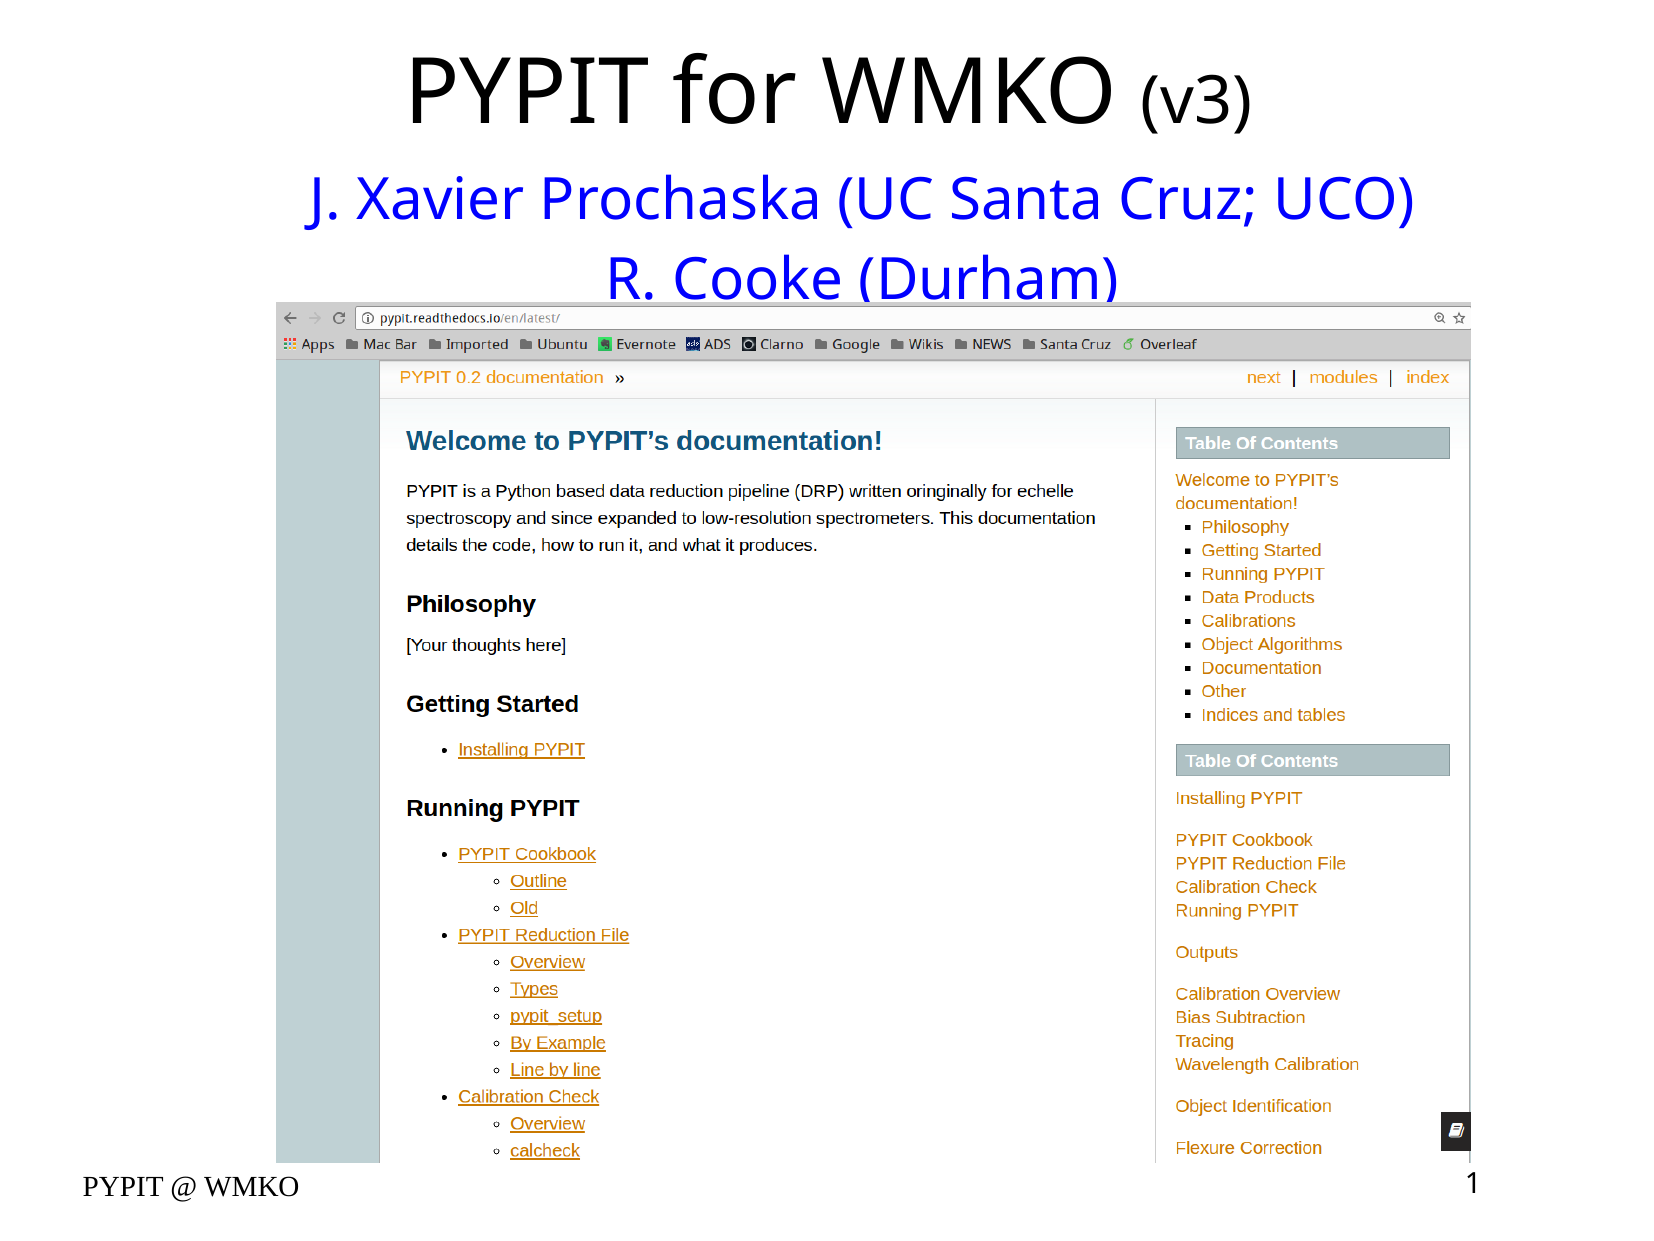

# PYPIT for WMKO (v3)
J. Xavier Prochaska (UC Santa Cruz; UCO)
R. Cooke (Durham)